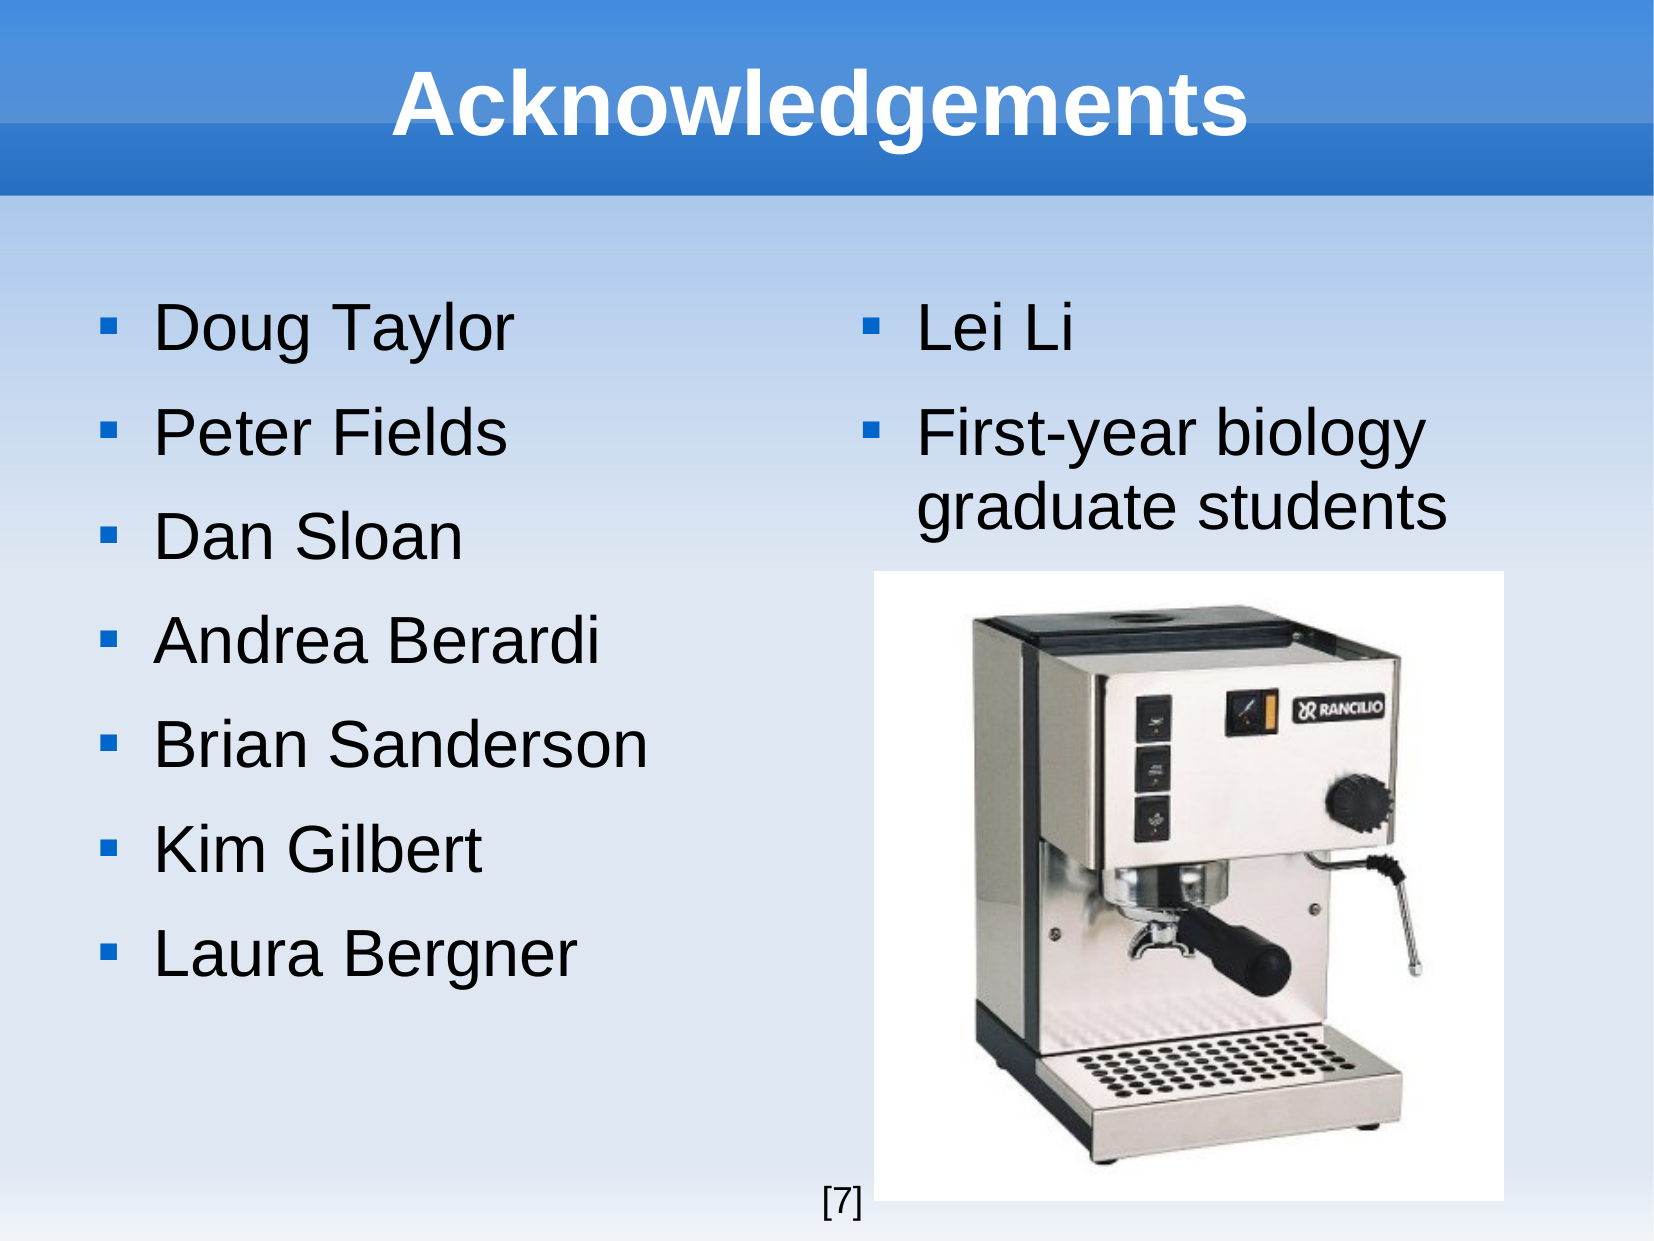

# Acknowledgements
Doug Taylor
Peter Fields
Dan Sloan
Andrea Berardi
Brian Sanderson
Kim Gilbert
Laura Bergner
Lei Li
First-year biology graduate students
[7]